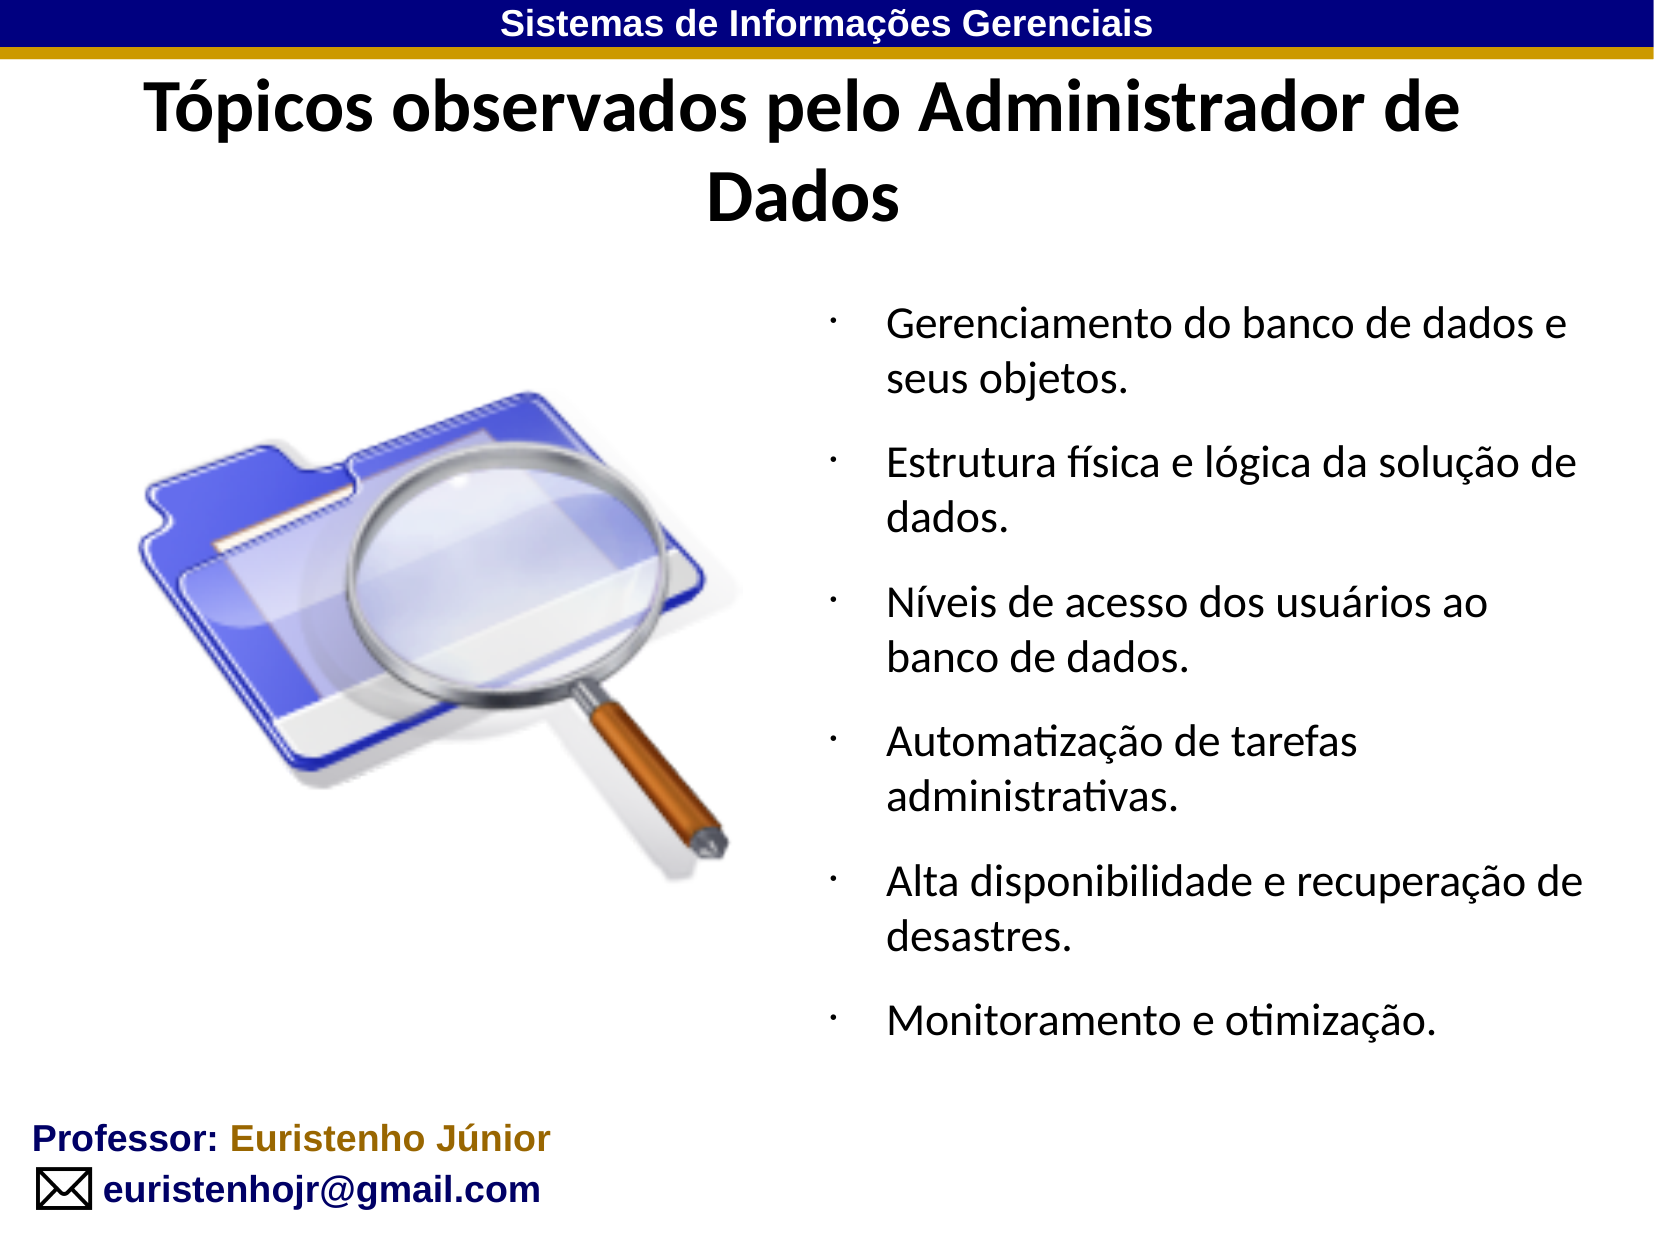

Empreendedorismo
Sistemas de Informações Gerenciais
# Tópicos observados pelo Administrador de Dados
Gerenciamento do banco de dados e seus objetos.
Estrutura física e lógica da solução de dados.
Níveis de acesso dos usuários ao banco de dados.
Automatização de tarefas administrativas.
Alta disponibilidade e recuperação de desastres.
Monitoramento e otimização.
Professor: Euristenho Júnior
euristenhojr@gmail.com